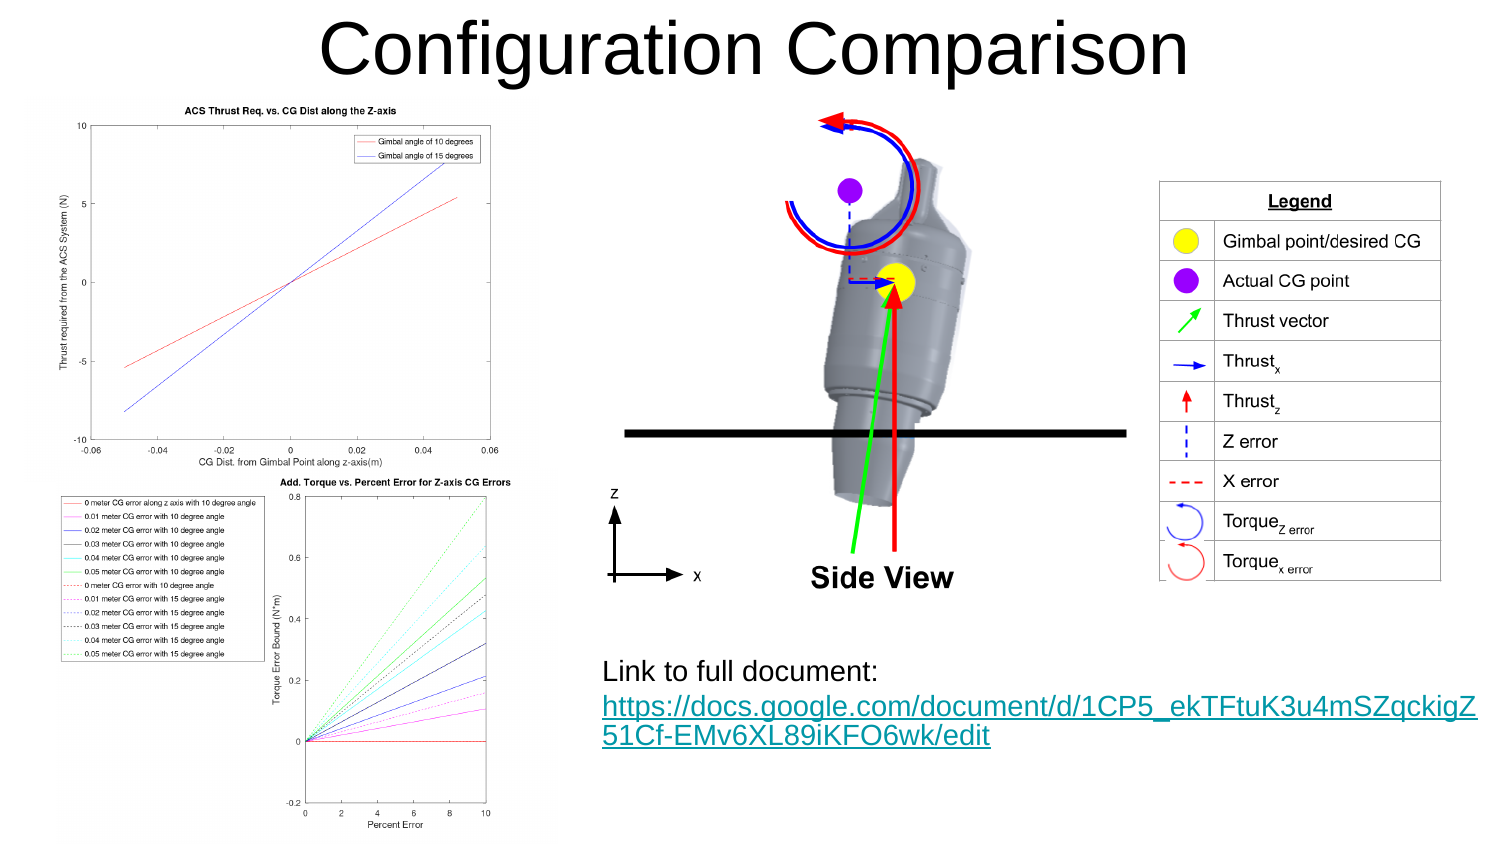

# Configuration Comparison
Link to full document: https://docs.google.com/document/d/1CP5_ekTFtuK3u4mSZqckigZ51Cf-EMv6XL89iKFO6wk/edit